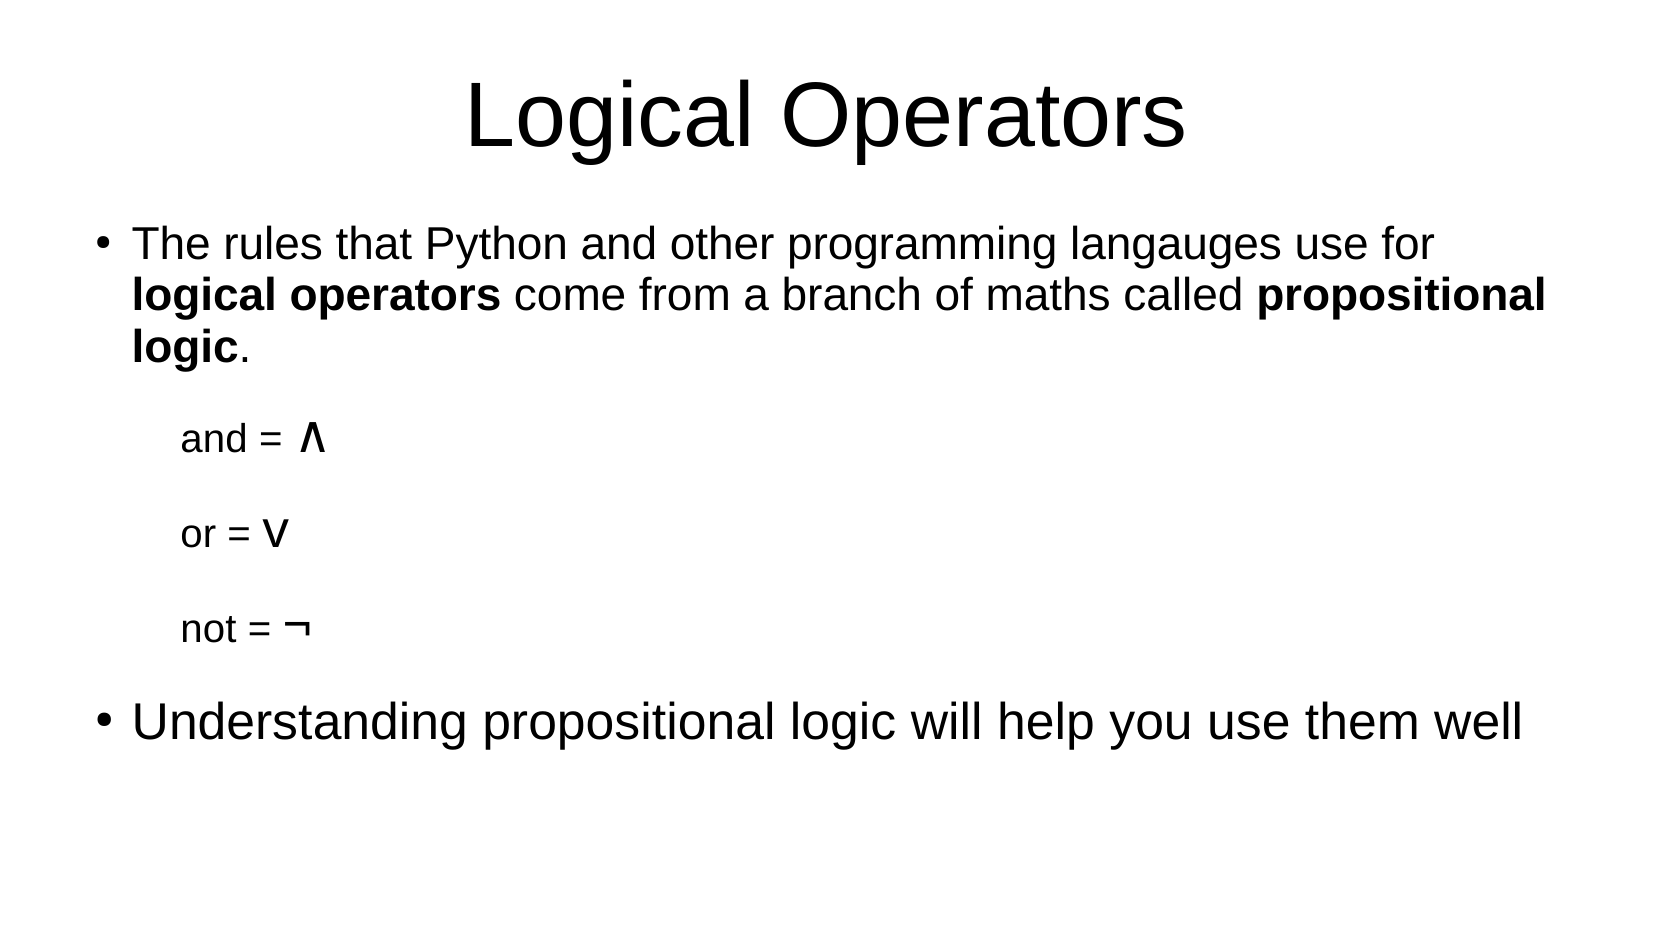

# Logical Operators
The rules that Python and other programming langauges use for logical operators come from a branch of maths called propositional logic.
and = ∧
or = v
not = ¬
Understanding propositional logic will help you use them well